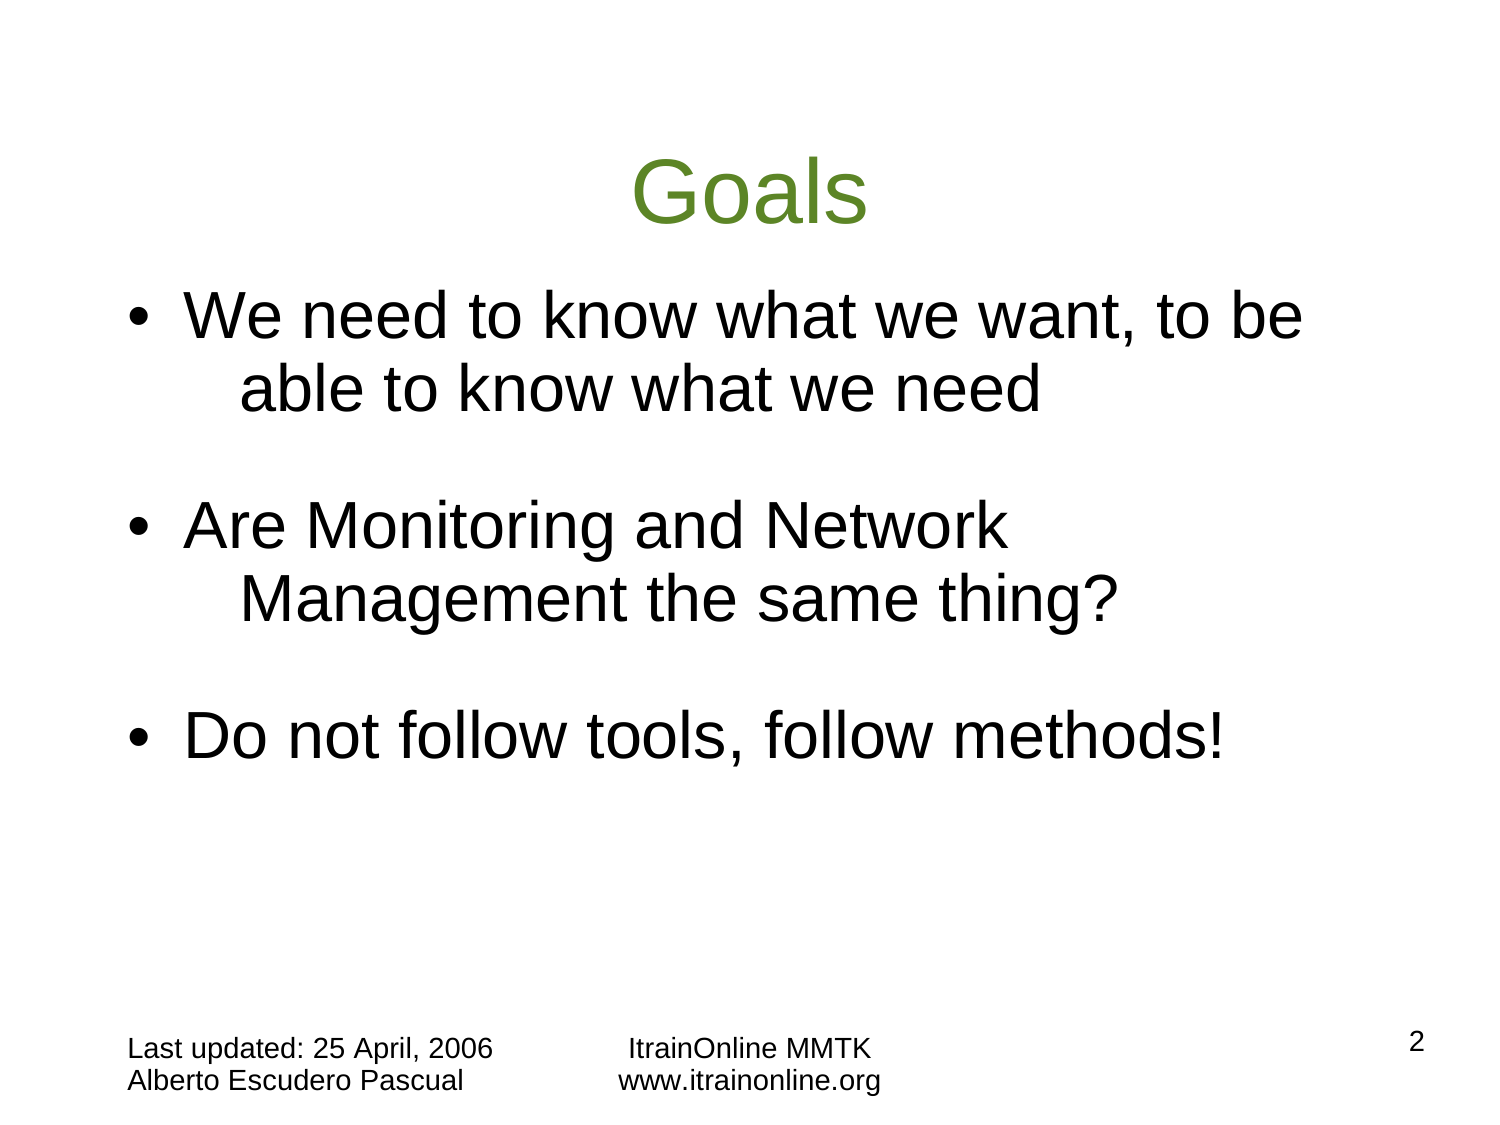

Goals
We need to know what we want, to be able to know what we need
Are Monitoring and Network Management the same thing?
Do not follow tools, follow methods!
2